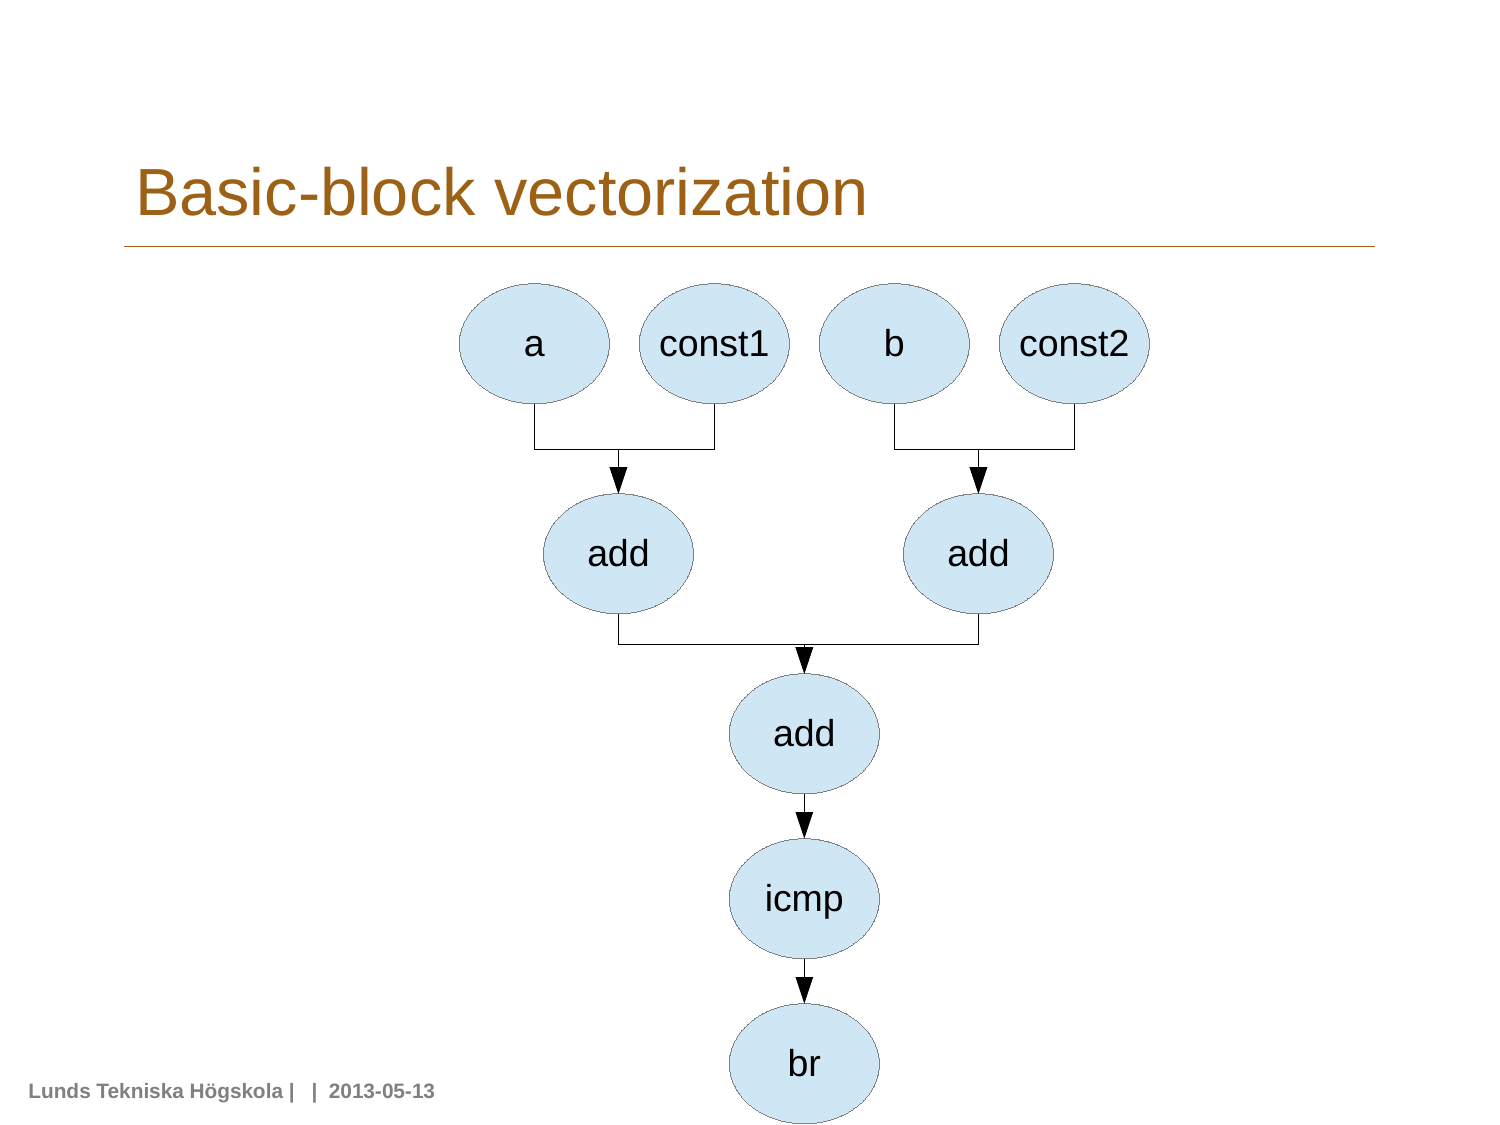

#
Basic-block vectorization
a
const1
b
const2
add
add
add
icmp
br